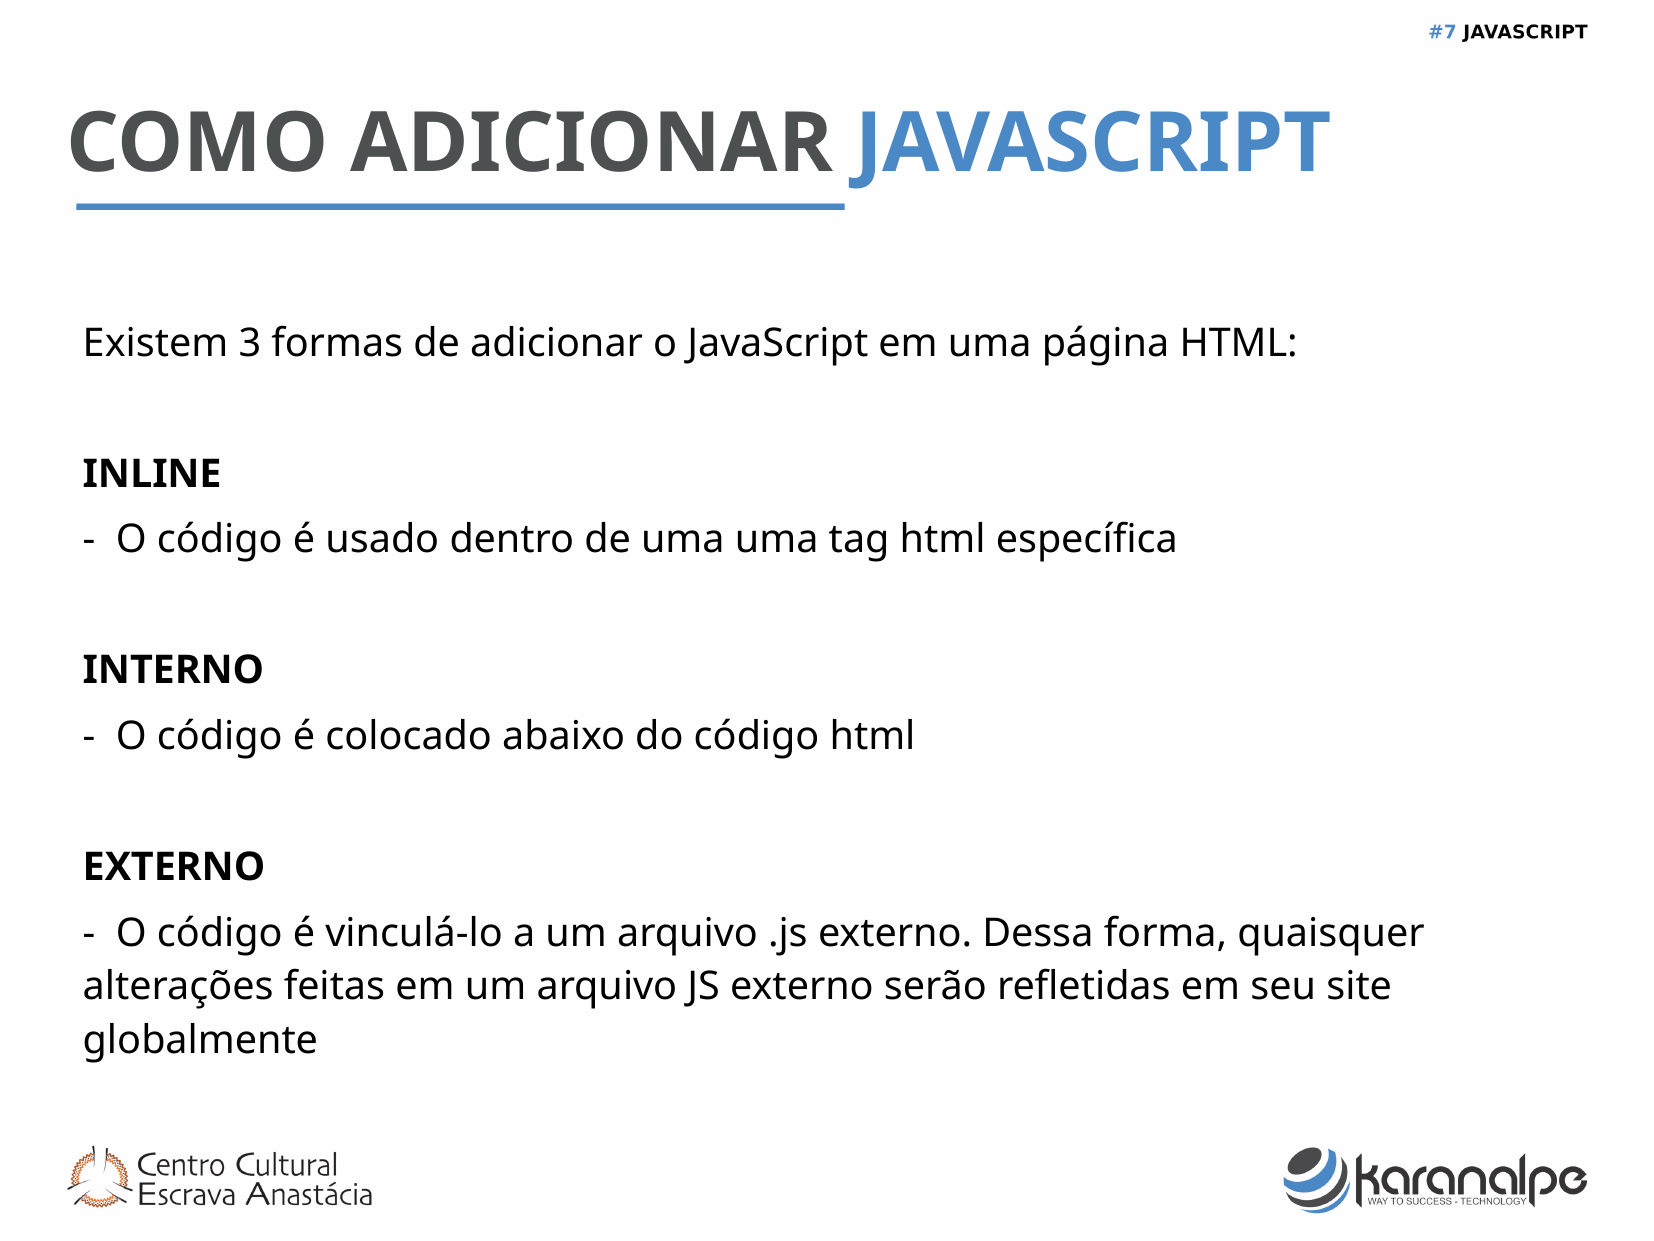

COMO ADICIONAR JAVASCRIPT
# Existem 3 formas de adicionar o JavaScript em uma página HTML:
INLINE
- O código é usado dentro de uma uma tag html específica
INTERNO
- O código é colocado abaixo do código html
EXTERNO
- O código é vinculá-lo a um arquivo .js externo. Dessa forma, quaisquer alterações feitas em um arquivo JS externo serão refletidas em seu site globalmente